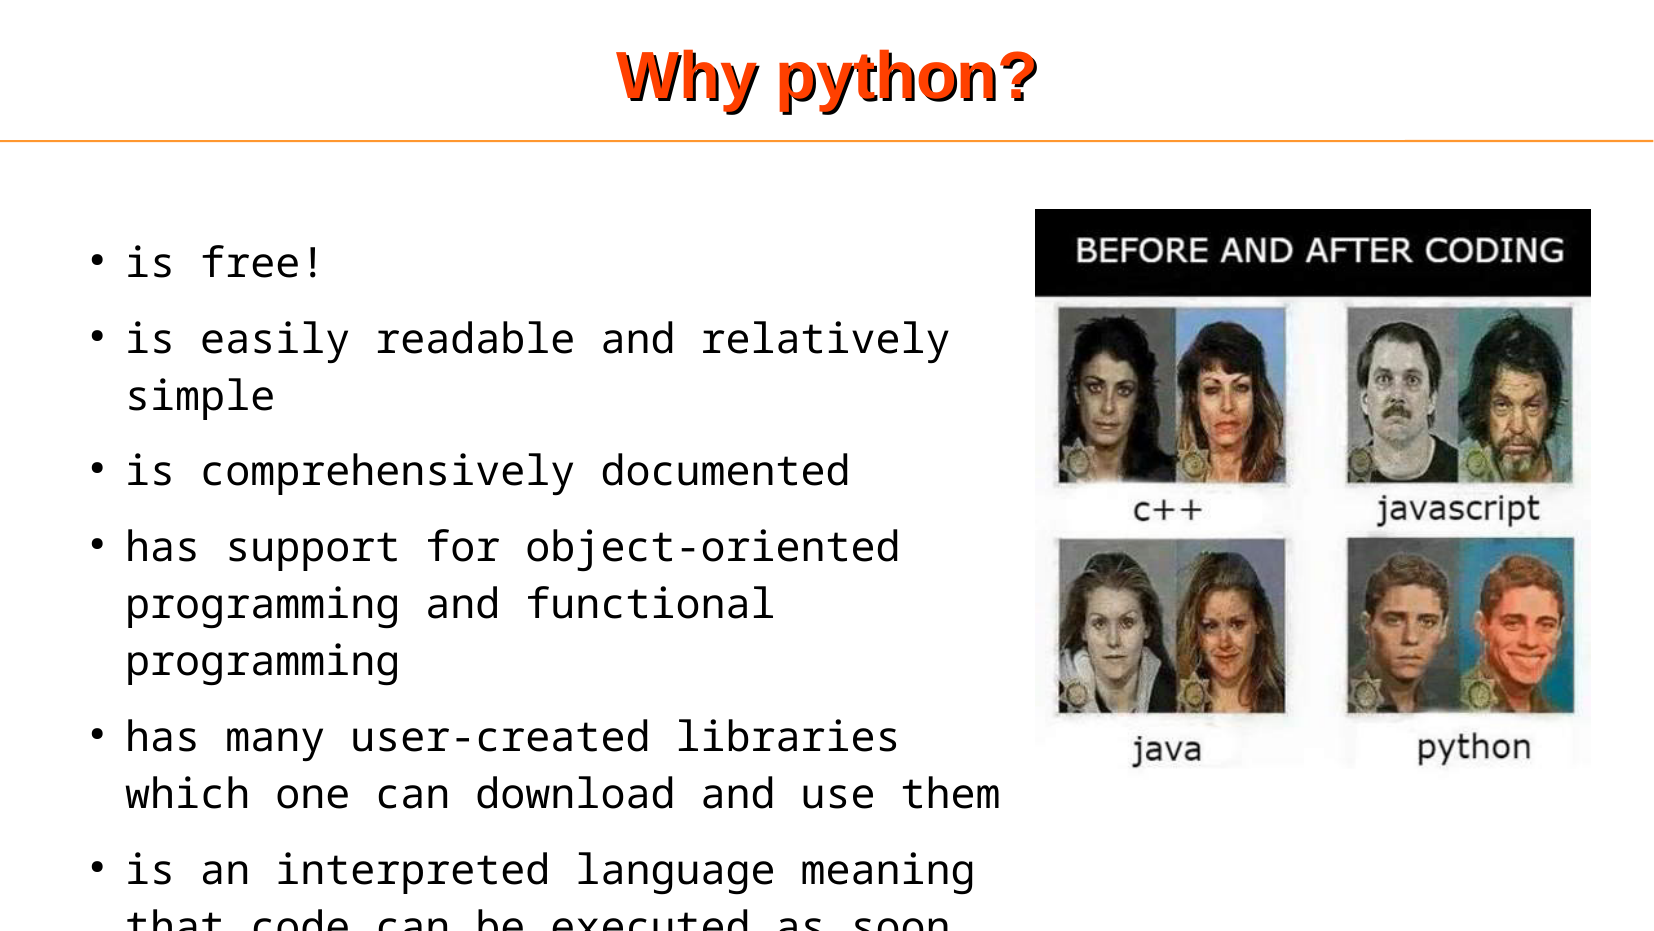

Why python?
is free!
is easily readable and relatively simple
is comprehensively documented
has support for object-oriented programming and functional programming
has many user-created libraries which one can download and use them
is an interpreted language meaning that code can be executed as soon as it is written